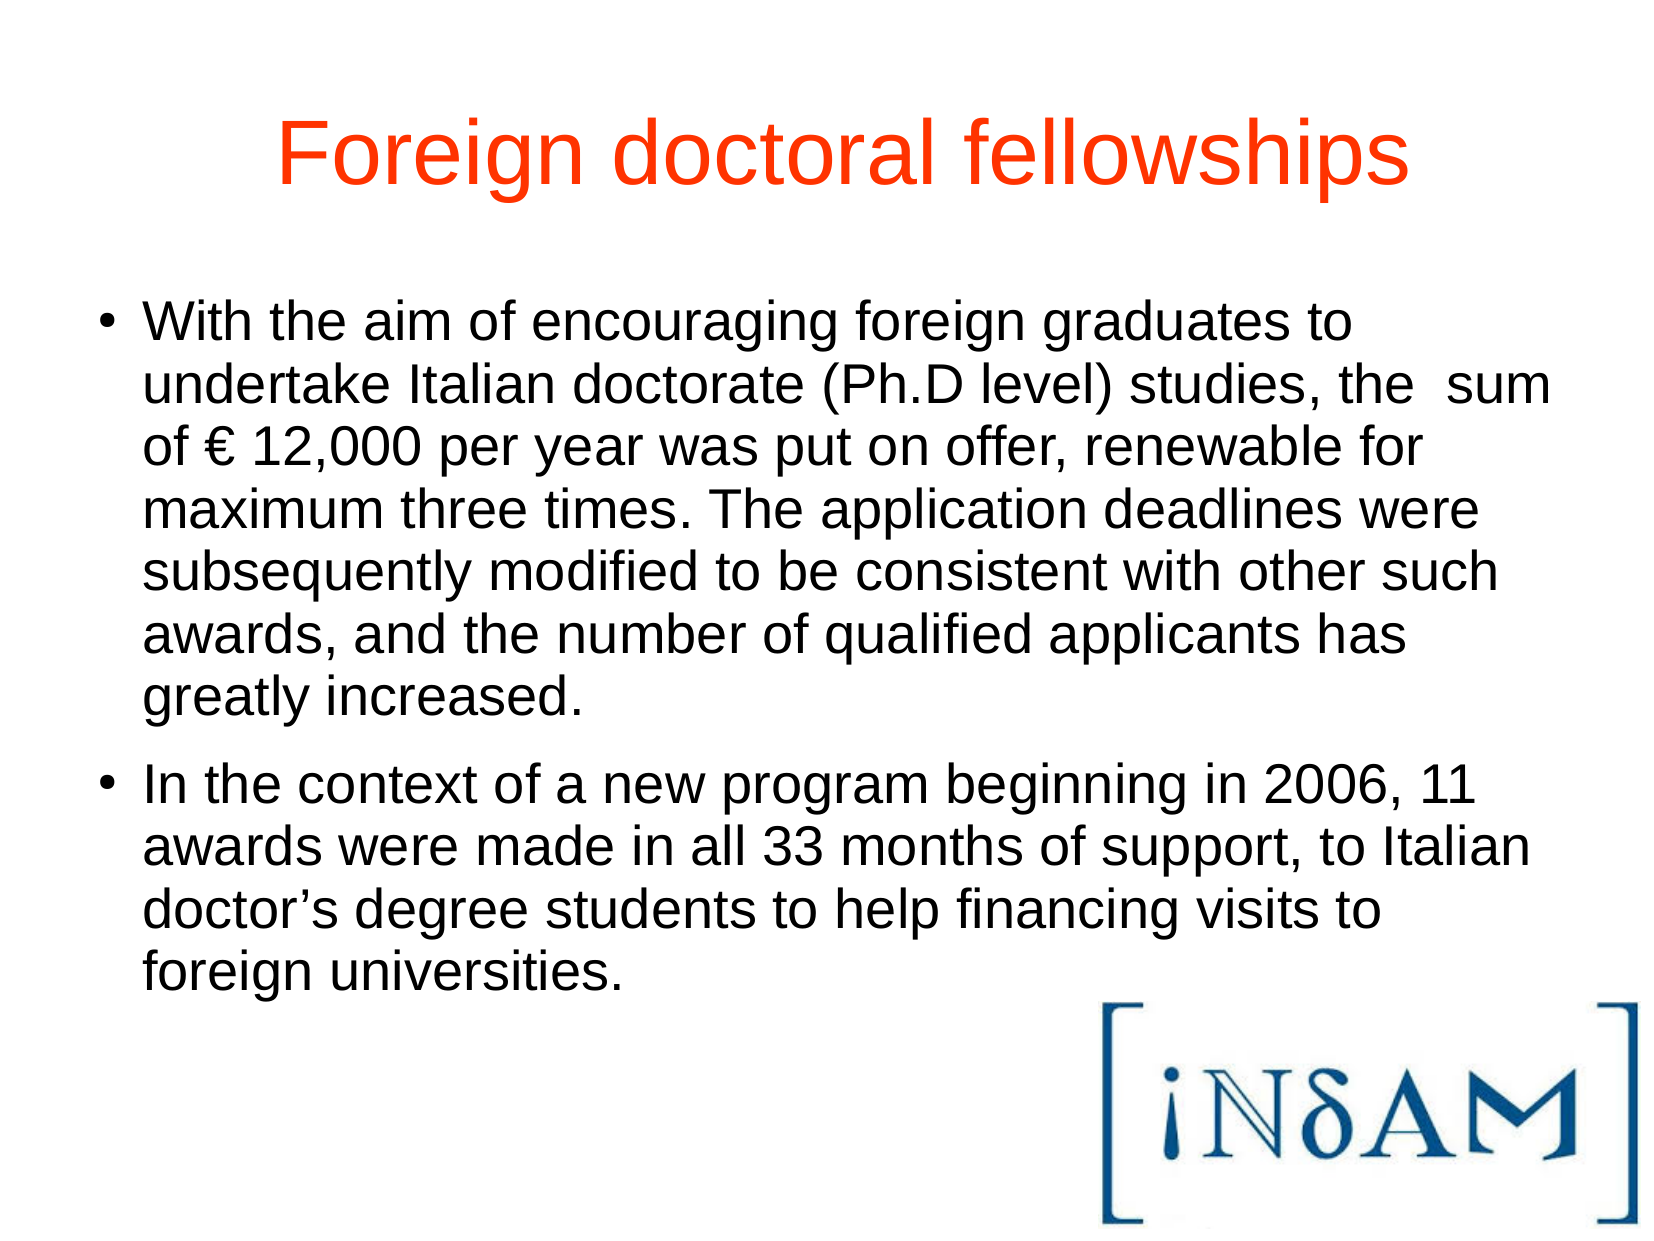

# Foreign doctoral fellowships
With the aim of encouraging foreign graduates to undertake Italian doctorate (Ph.D level) studies, the sum of € 12,000 per year was put on offer, renewable for maximum three times. The application deadlines were subsequently modified to be consistent with other such awards, and the number of qualified applicants has greatly increased.
In the context of a new program beginning in 2006, 11 awards were made in all 33 months of support, to Italian doctor’s degree students to help financing visits to foreign universities.